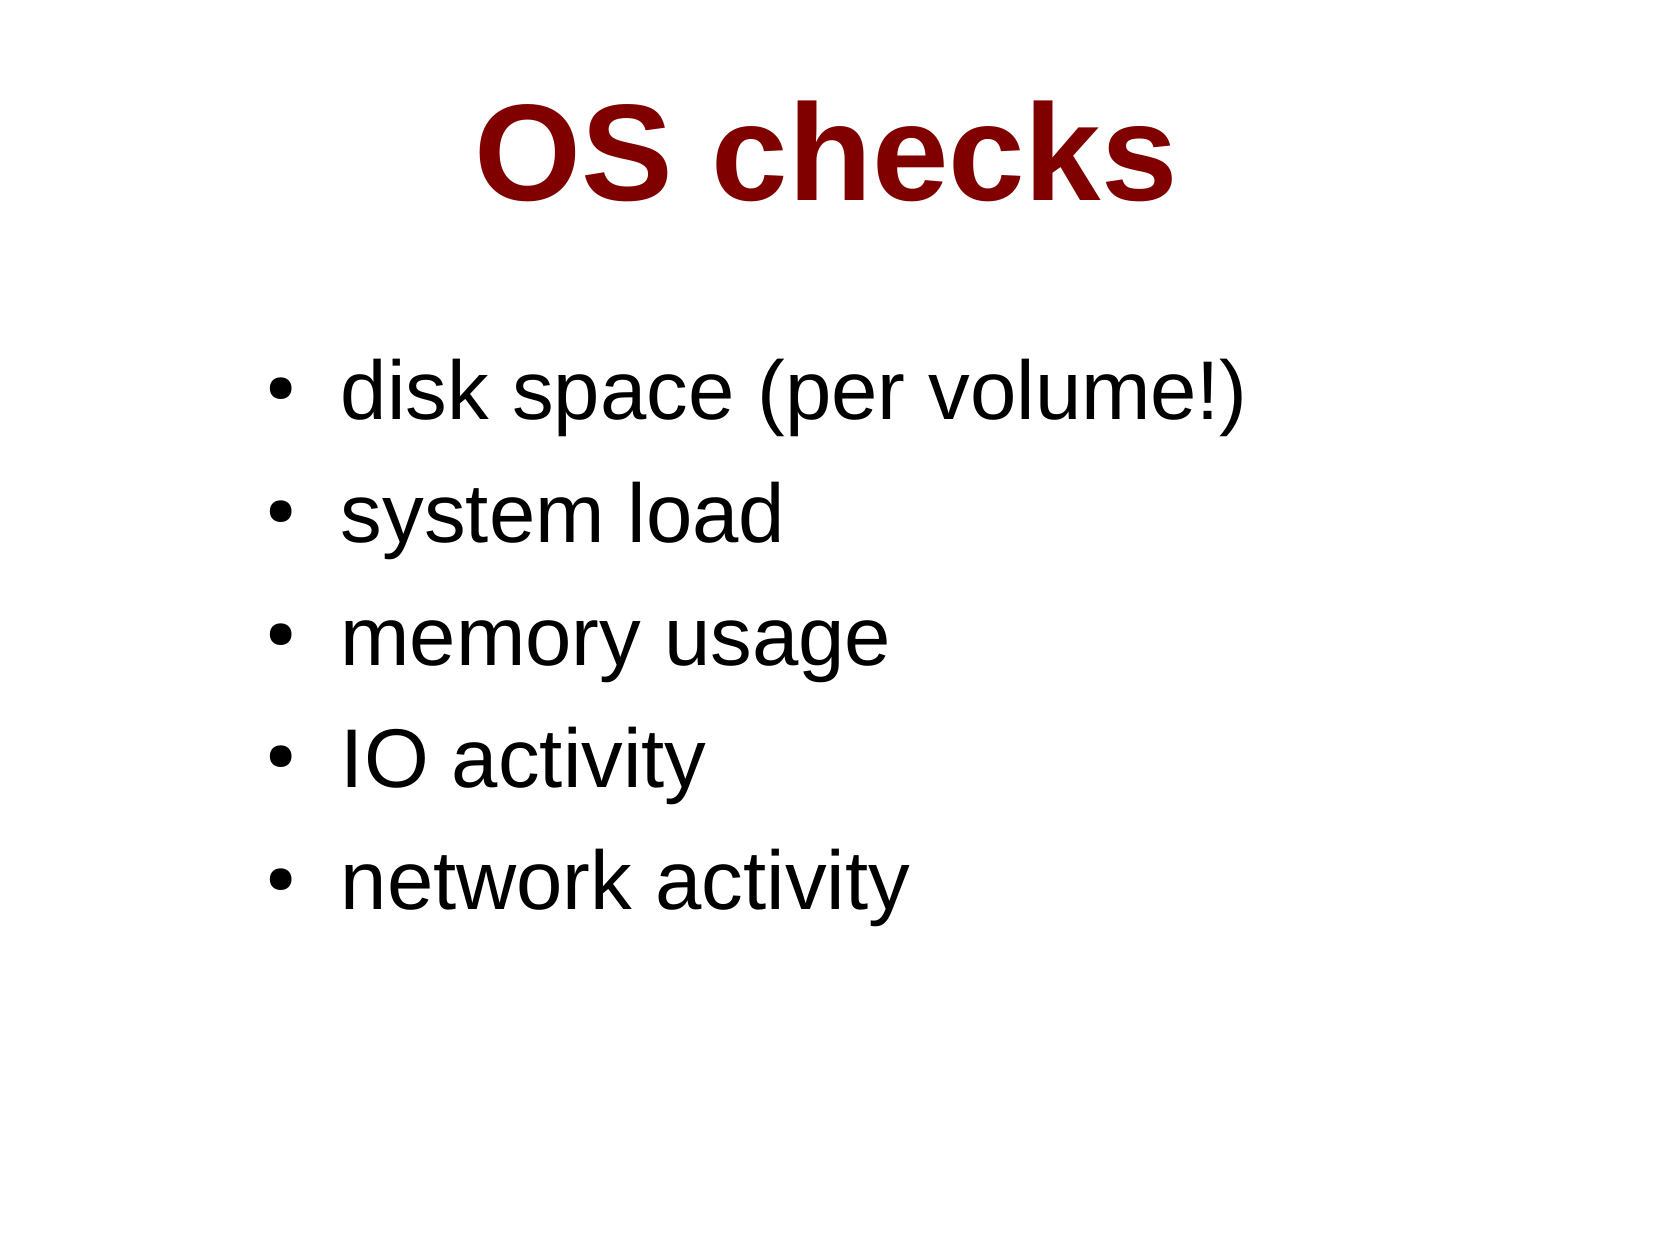

# OS checks
disk space (per volume!)
system load
memory usage
IO activity
network activity